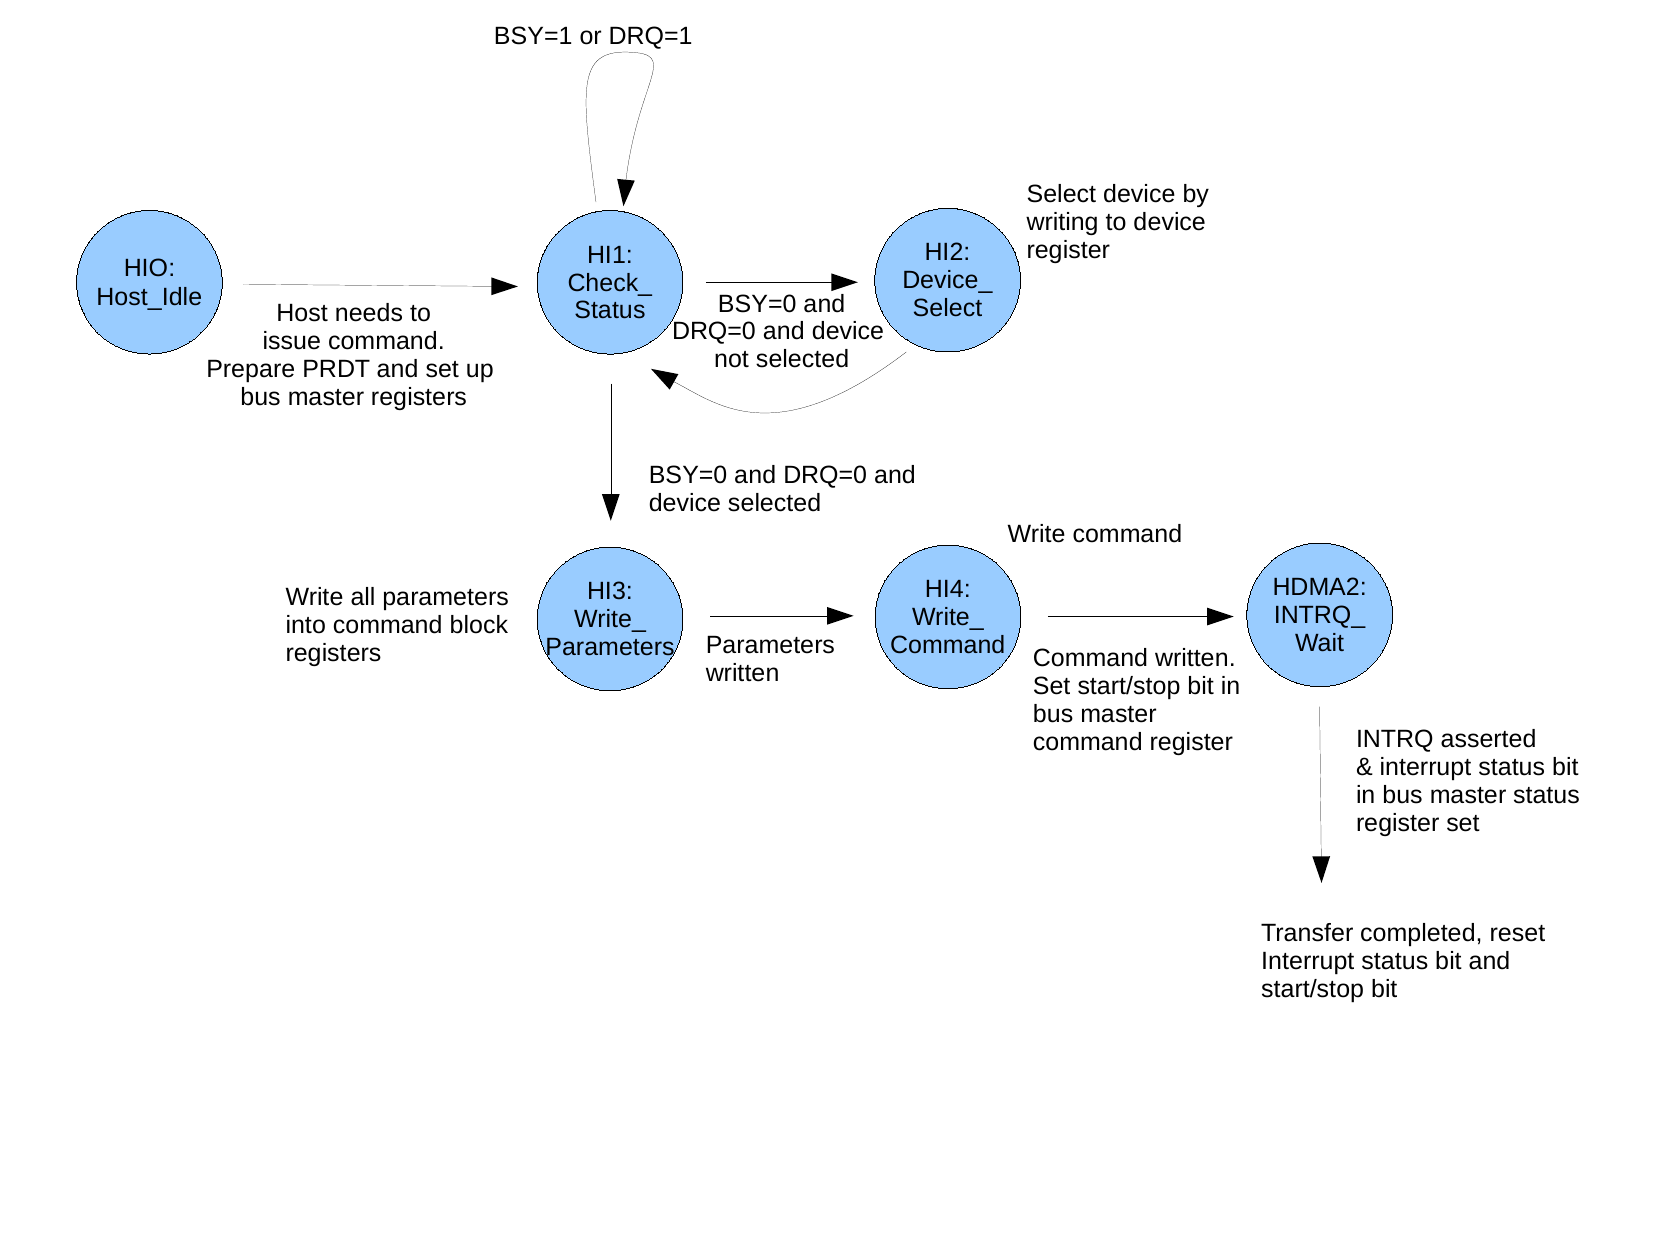

BSY=1 or DRQ=1
Select device by writing to device register
HI2:
Device_
Select
HIO:
Host_Idle
HI1:
Check_
Status
Host needs to
issue command.
Prepare PRDT and set up
bus master registers
BSY=0 and
DRQ=0 and device
not selected
BSY=0 and DRQ=0 and device selected
Write command
HDMA2:
INTRQ_
Wait
HI4:
Write_
Command
HI3:
Write_
Parameters
Write all parameters into command block registers
Parameters
written
Command written.
Set start/stop bit in bus master command register
INTRQ asserted
& interrupt status bit in bus master status register set
Transfer completed, reset
Interrupt status bit and start/stop bit